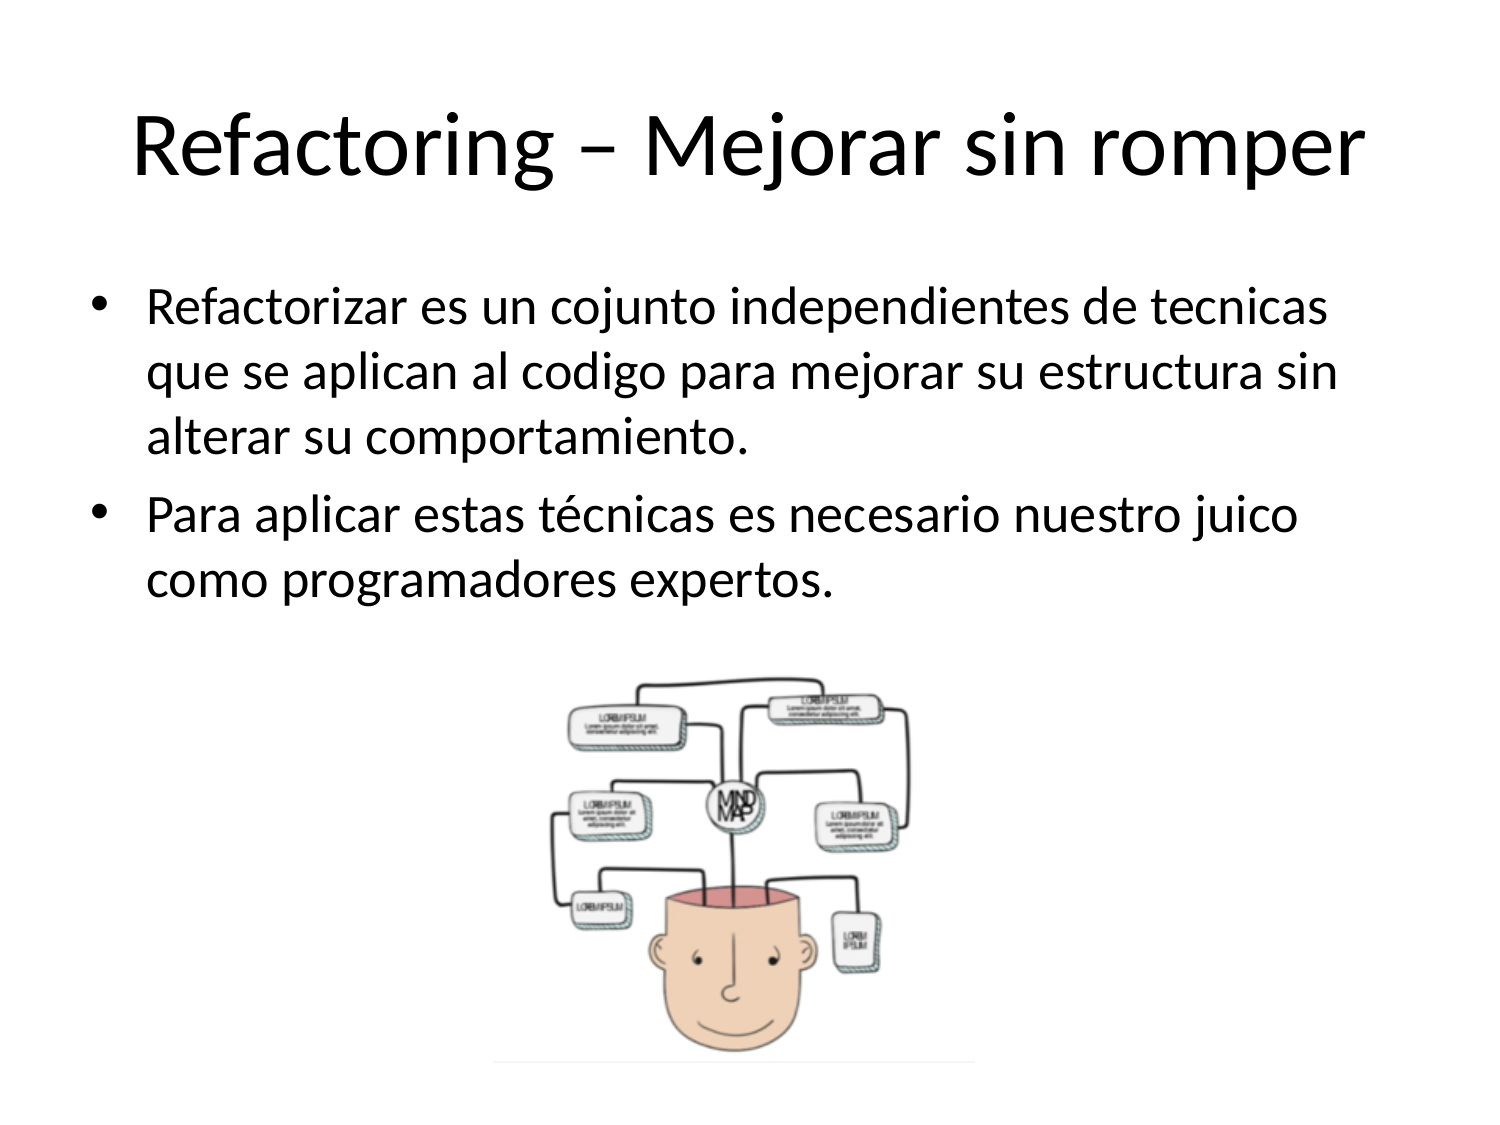

# Refactoring – Mejorar sin romper
Refactorizar es un cojunto independientes de tecnicas que se aplican al codigo para mejorar su estructura sin alterar su comportamiento.
Para aplicar estas técnicas es necesario nuestro juico como programadores expertos.